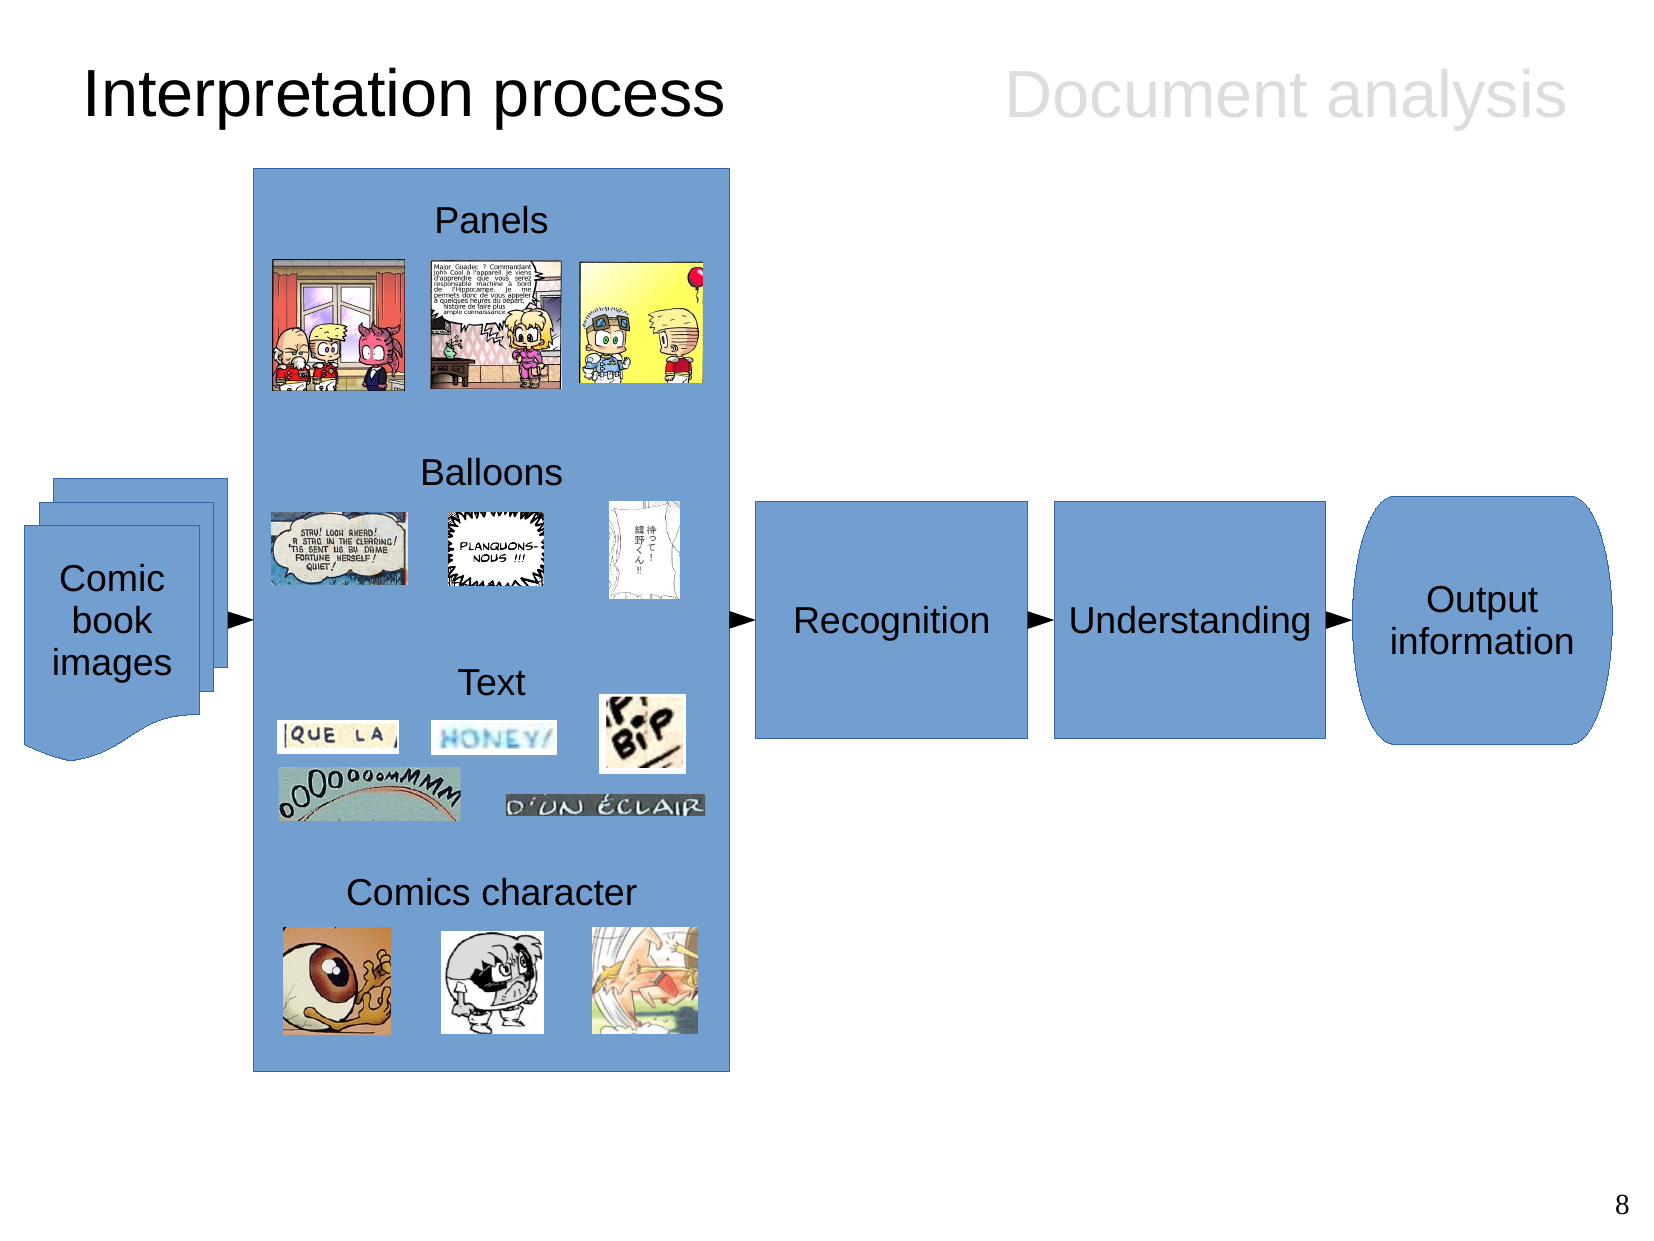

# Interpretation process
Panels
Balloons
Text
Comics character
Comic
book
images
Output
information
Recognition
Understanding
8